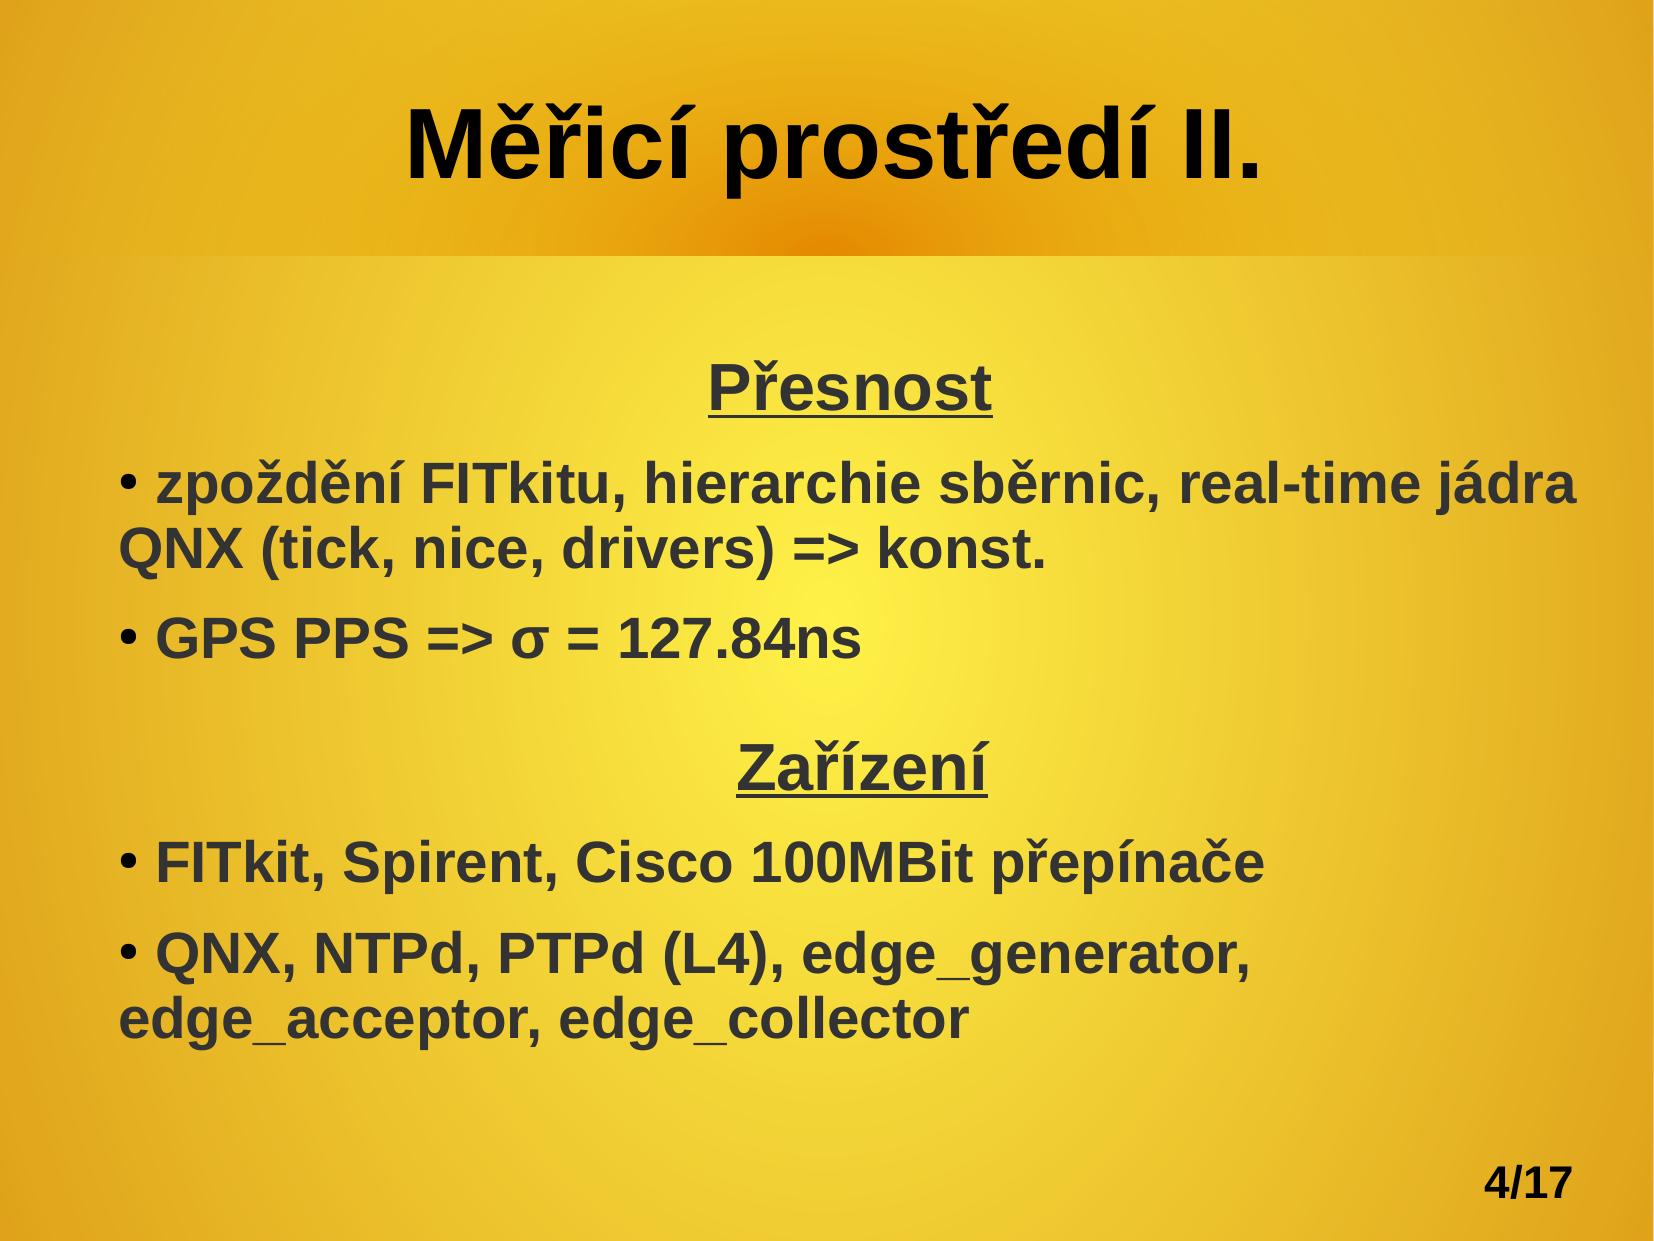

# Měřicí prostředí II.
Přesnost
 zpoždění FITkitu, hierarchie sběrnic, real-time jádra QNX (tick, nice, drivers) => konst.
 GPS PPS => σ = 127.84ns
Zařízení
 FITkit, Spirent, Cisco 100MBit přepínače
 QNX, NTPd, PTPd (L4), edge_generator, edge_acceptor, edge_collector